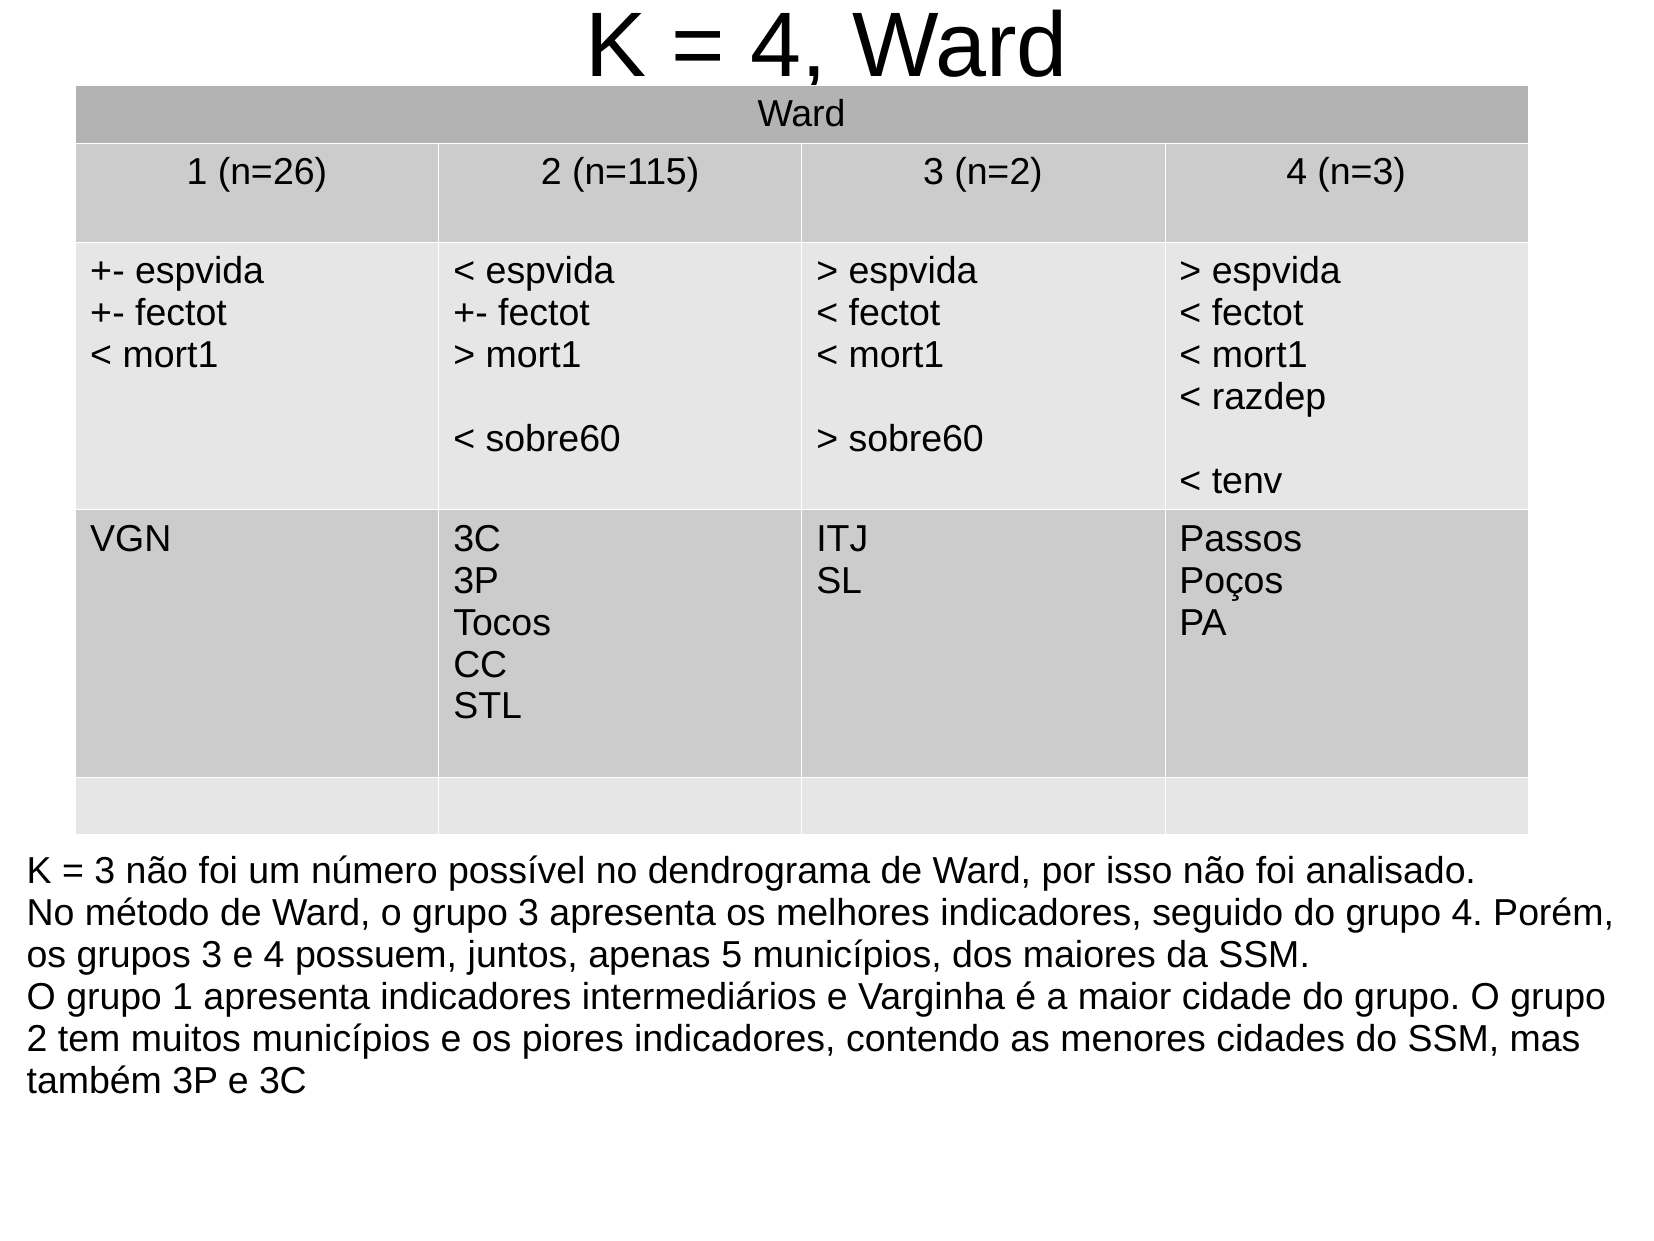

# K = 4, Ward
| Ward | | | |
| --- | --- | --- | --- |
| 1 (n=26) | 2 (n=115) | 3 (n=2) | 4 (n=3) |
| +- espvida +- fectot < mort1 | < espvida +- fectot > mort1 < sobre60 | > espvida < fectot < mort1 > sobre60 | > espvida < fectot < mort1 < razdep < tenv |
| VGN | 3C 3P Tocos CC STL | ITJ SL | Passos Poços PA |
| | | | |
K = 3 não foi um número possível no dendrograma de Ward, por isso não foi analisado.
No método de Ward, o grupo 3 apresenta os melhores indicadores, seguido do grupo 4. Porém, os grupos 3 e 4 possuem, juntos, apenas 5 municípios, dos maiores da SSM.
O grupo 1 apresenta indicadores intermediários e Varginha é a maior cidade do grupo. O grupo 2 tem muitos municípios e os piores indicadores, contendo as menores cidades do SSM, mas também 3P e 3C